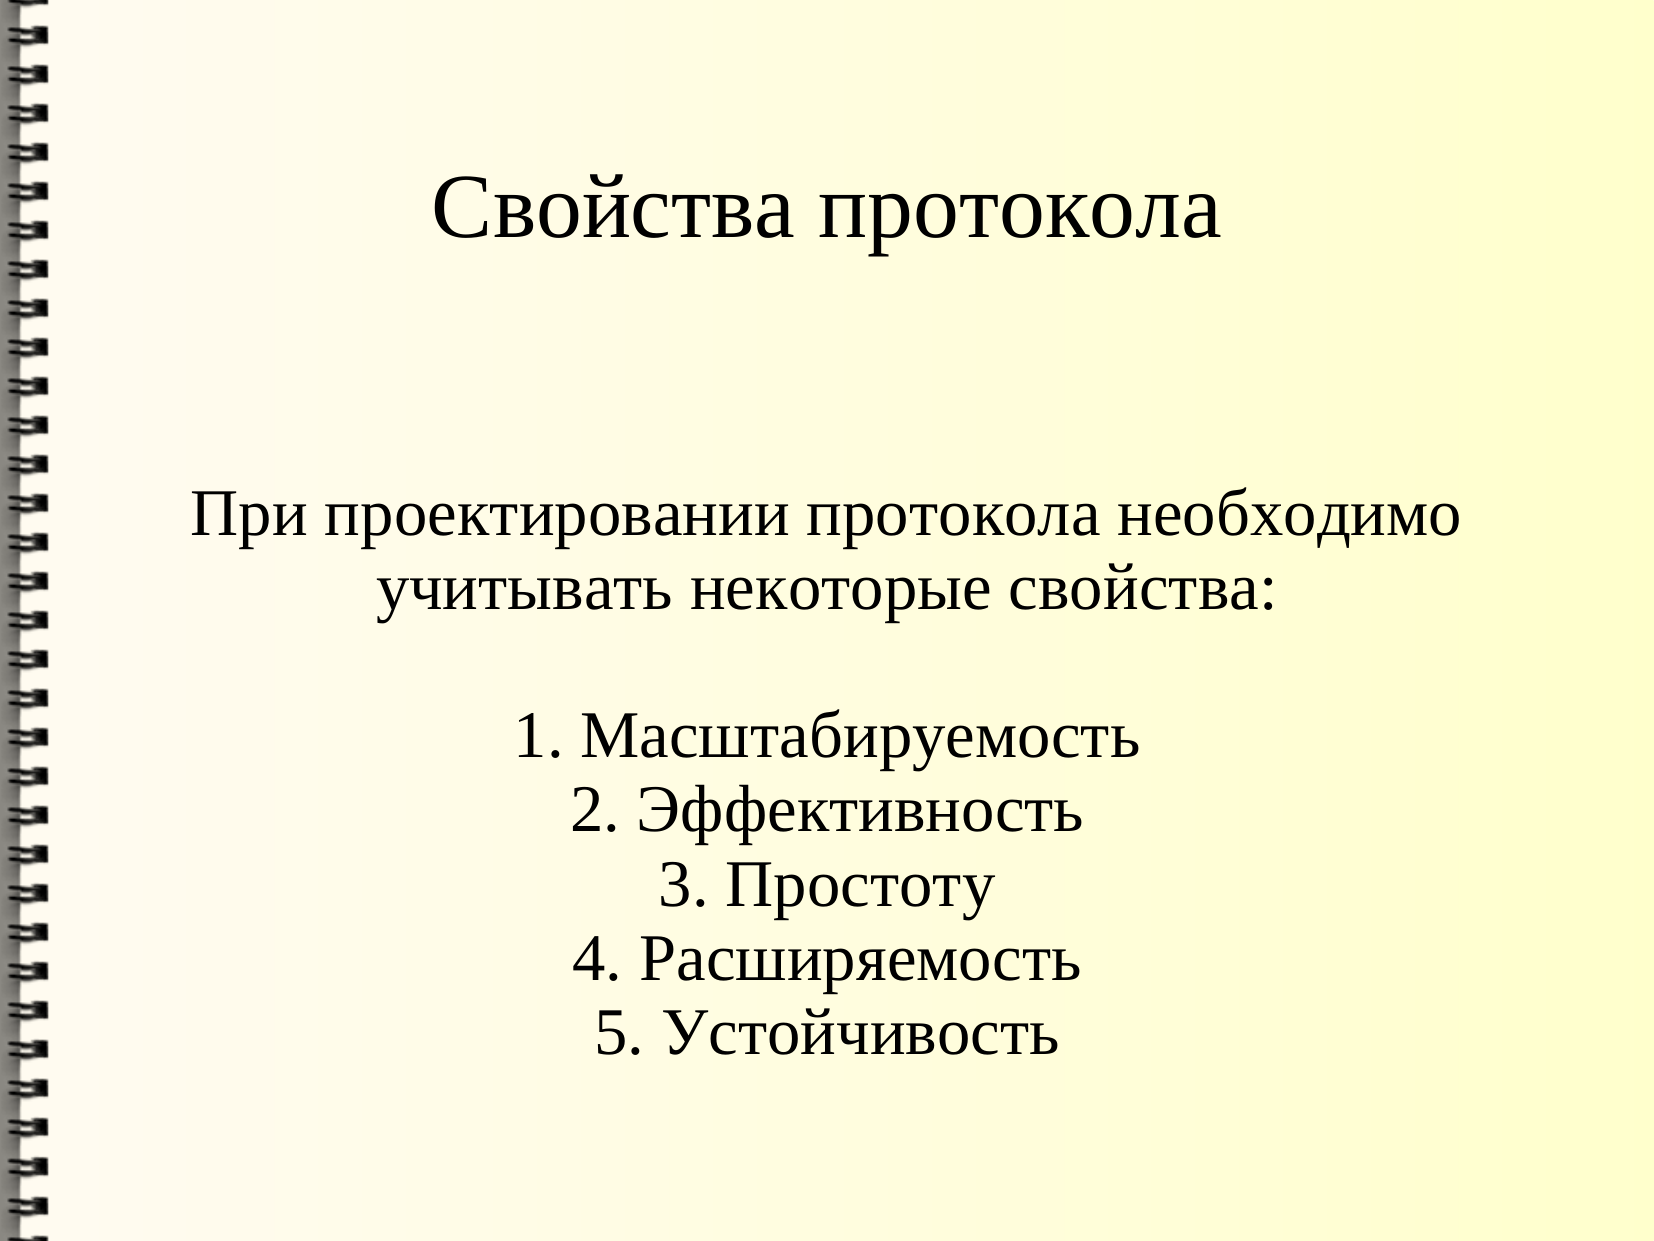

# Свойства протокола
При проектировании протокола необходимо учитывать некоторые свойства:
1. Масштабируемость
2. Эффективность
3. Простоту
4. Расширяемость
5. Устойчивость